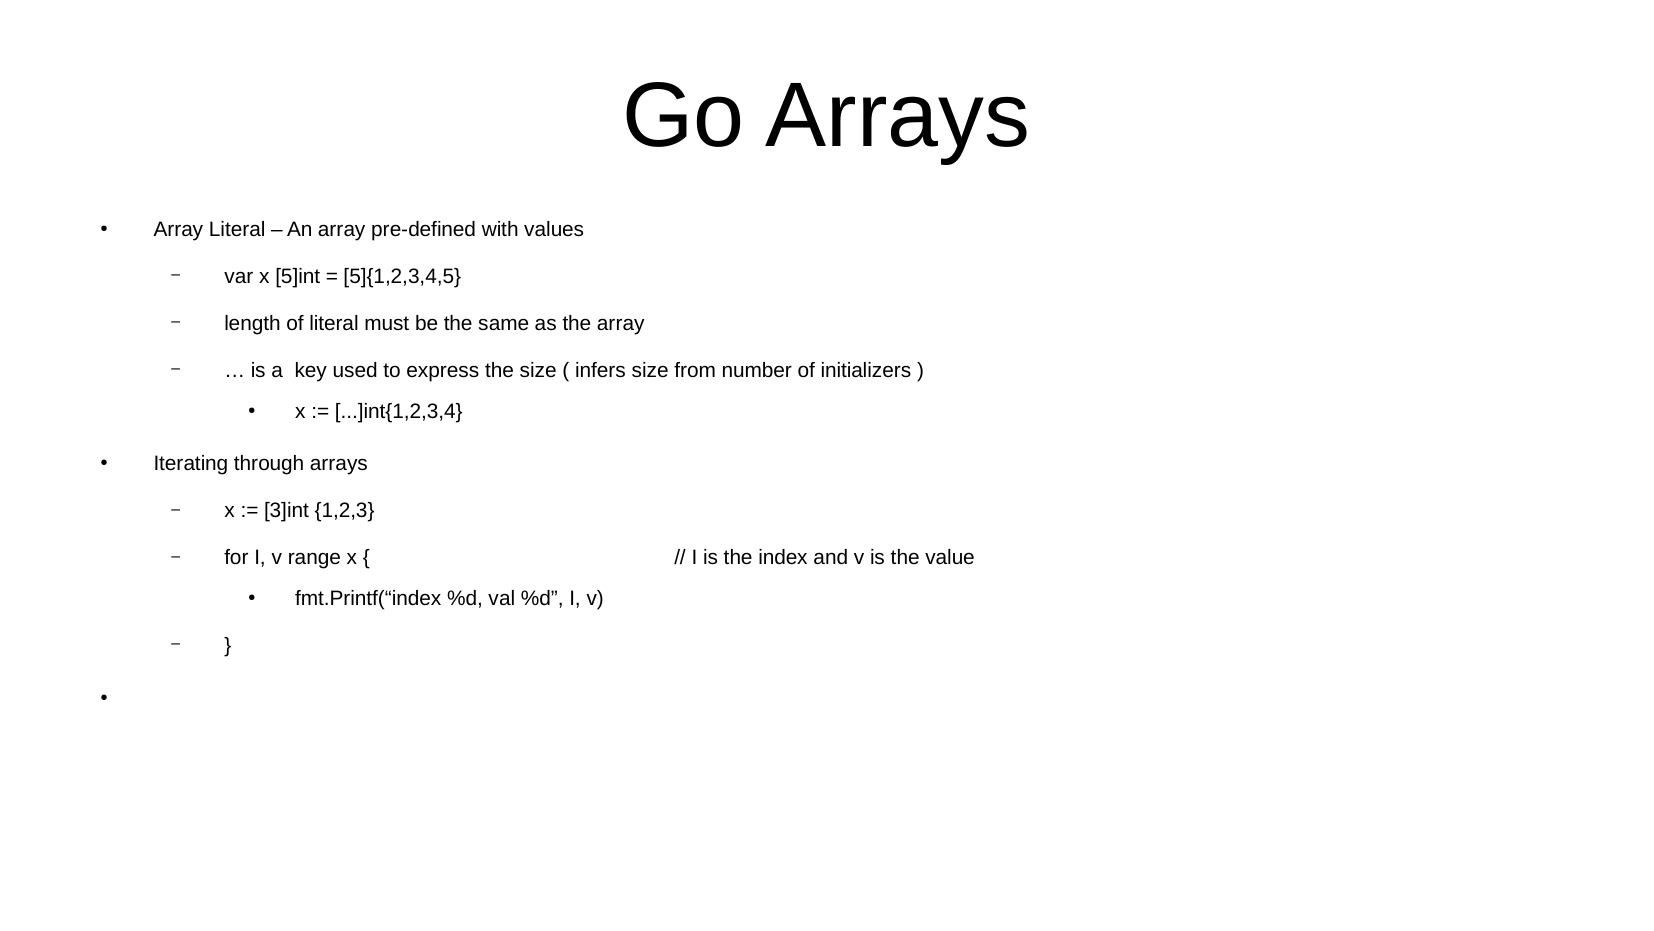

# Go Arrays
Array Literal – An array pre-defined with values
var x [5]int = [5]{1,2,3,4,5}
length of literal must be the same as the array
… is a key used to express the size ( infers size from number of initializers )
x := [...]int{1,2,3,4}
Iterating through arrays
x := [3]int {1,2,3}
for I, v range x {					// I is the index and v is the value
fmt.Printf(“index %d, val %d”, I, v)
}